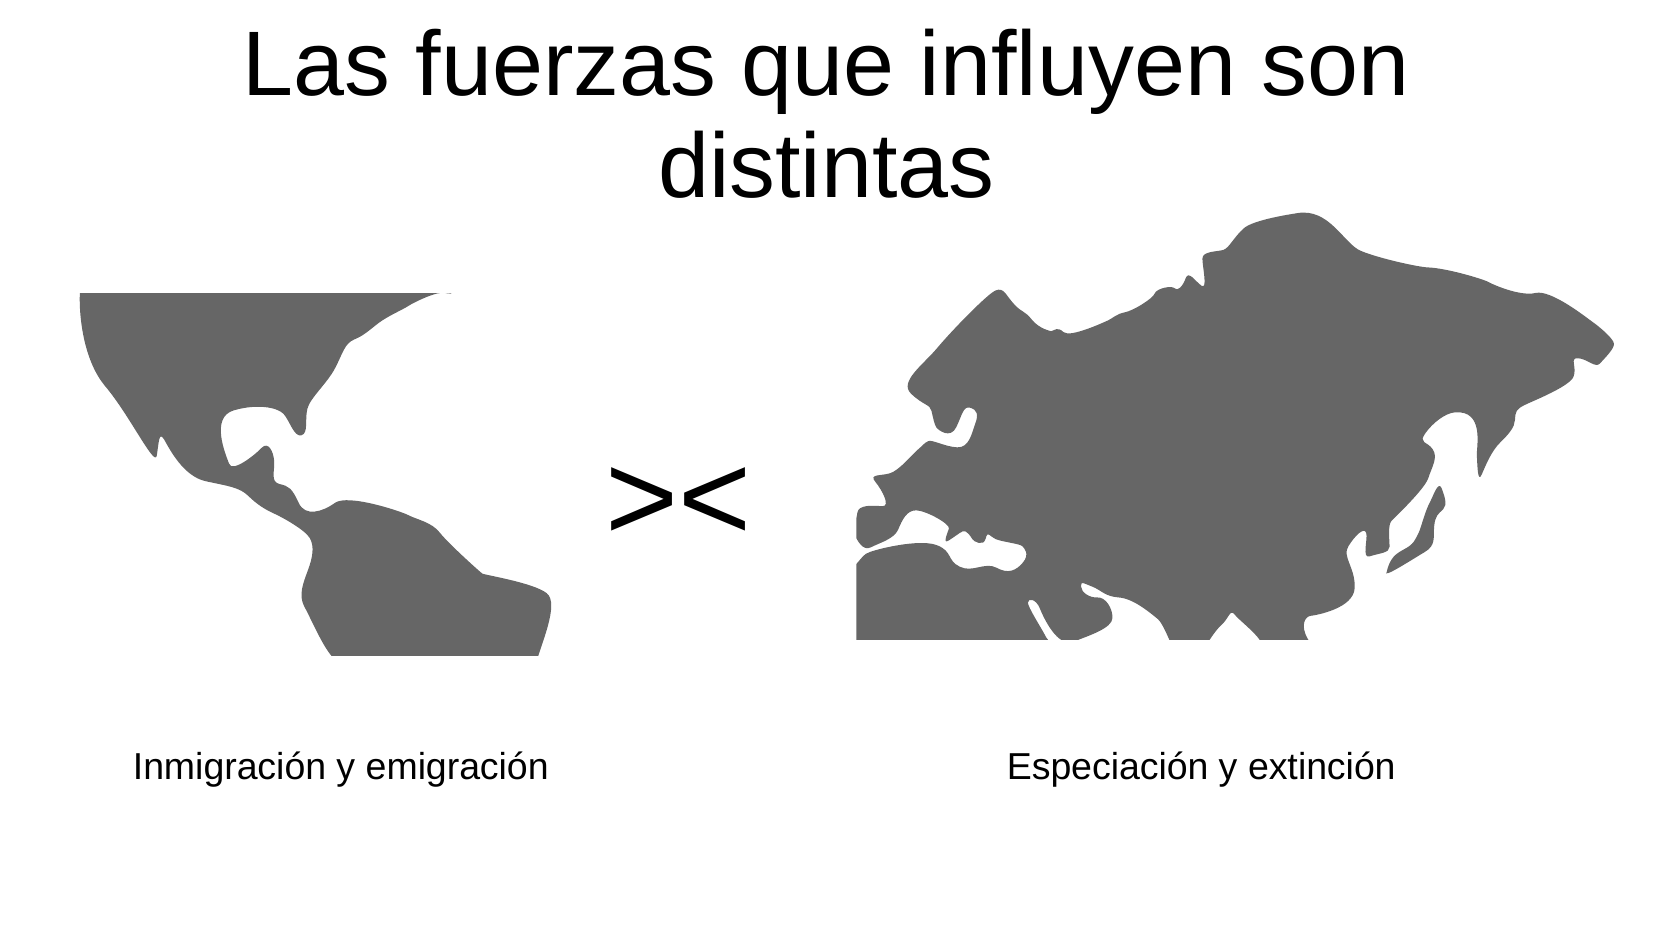

# Las fuerzas que influyen son distintas
><
Inmigración y emigración
Especiación y extinción